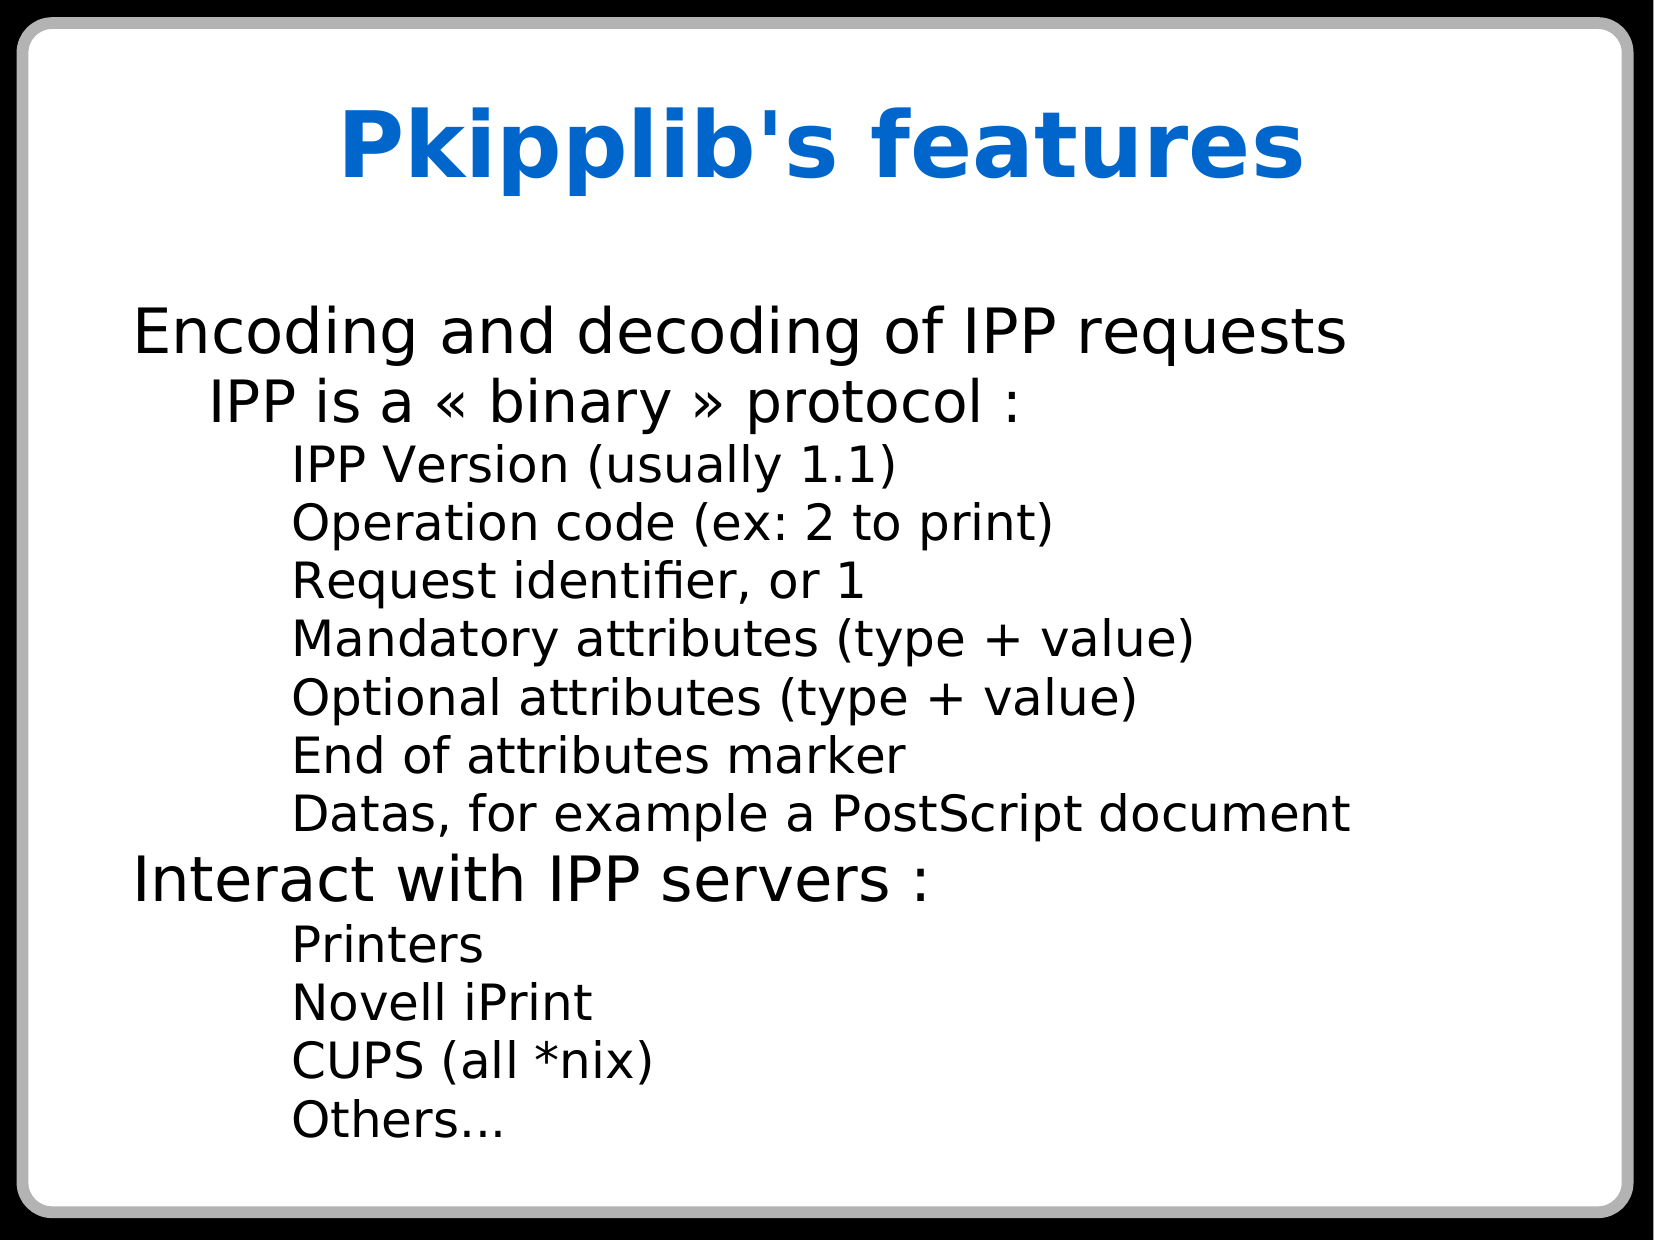

# Pkipplib's features
Encoding and decoding of IPP requests
IPP is a « binary » protocol :
IPP Version (usually 1.1)
Operation code (ex: 2 to print)
Request identifier, or 1
Mandatory attributes (type + value)
Optional attributes (type + value)
End of attributes marker
Datas, for example a PostScript document
Interact with IPP servers :
Printers
Novell iPrint
CUPS (all *nix)
Others...